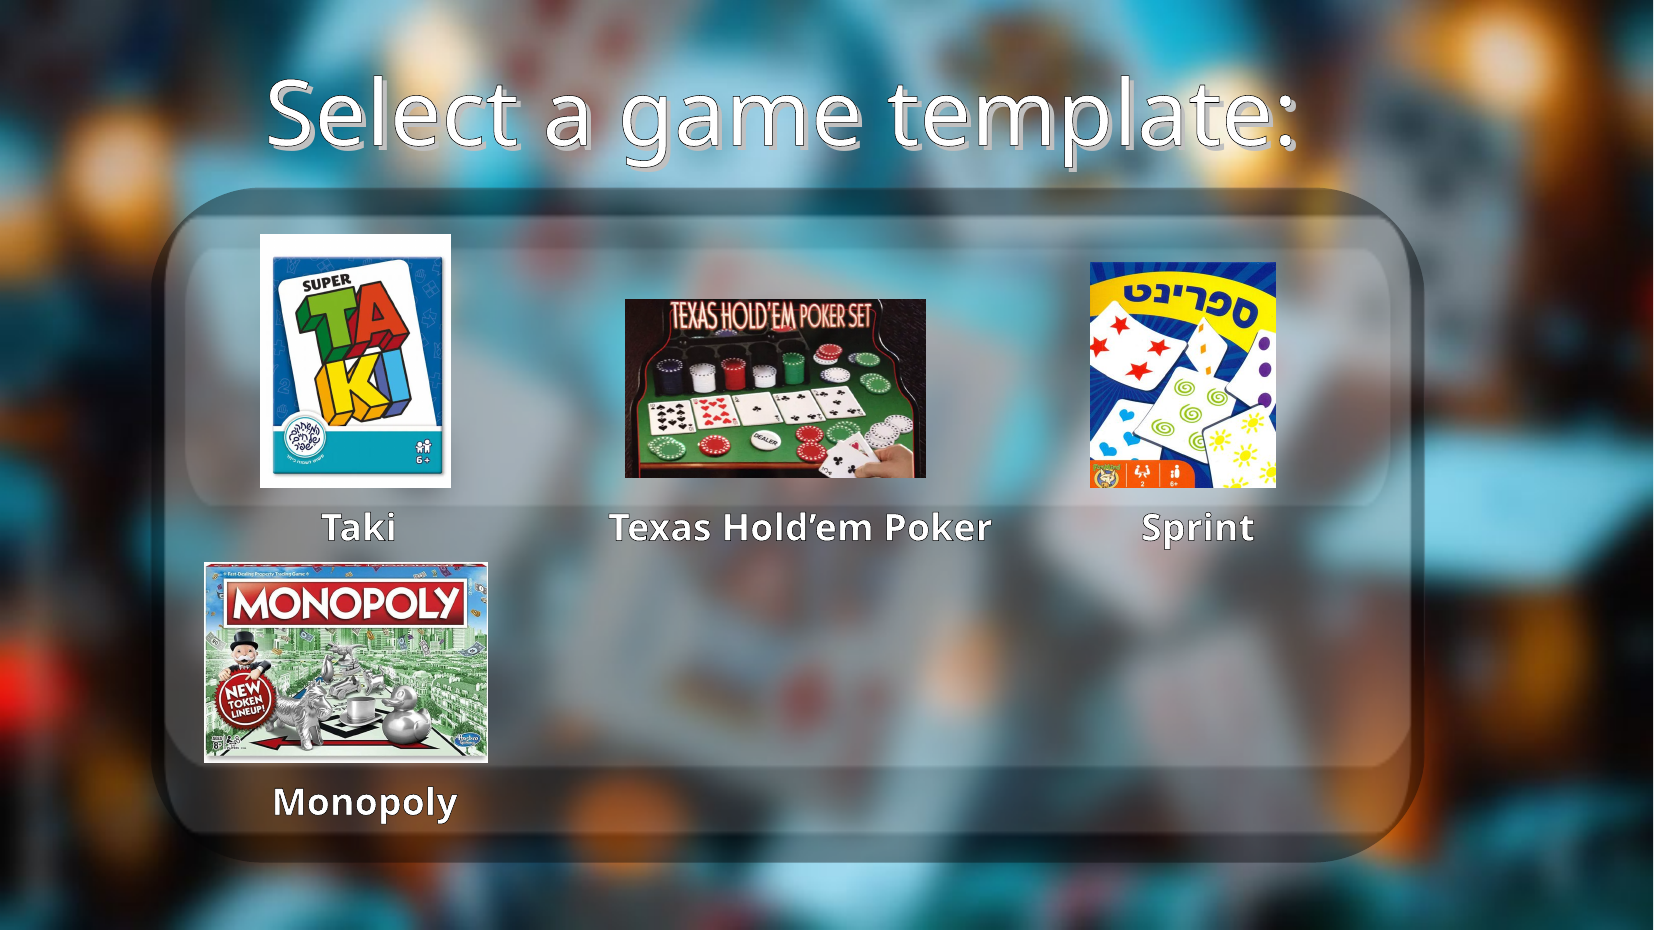

# Select a game template:
Taki
Texas Hold’em Poker
Sprint
Monopoly